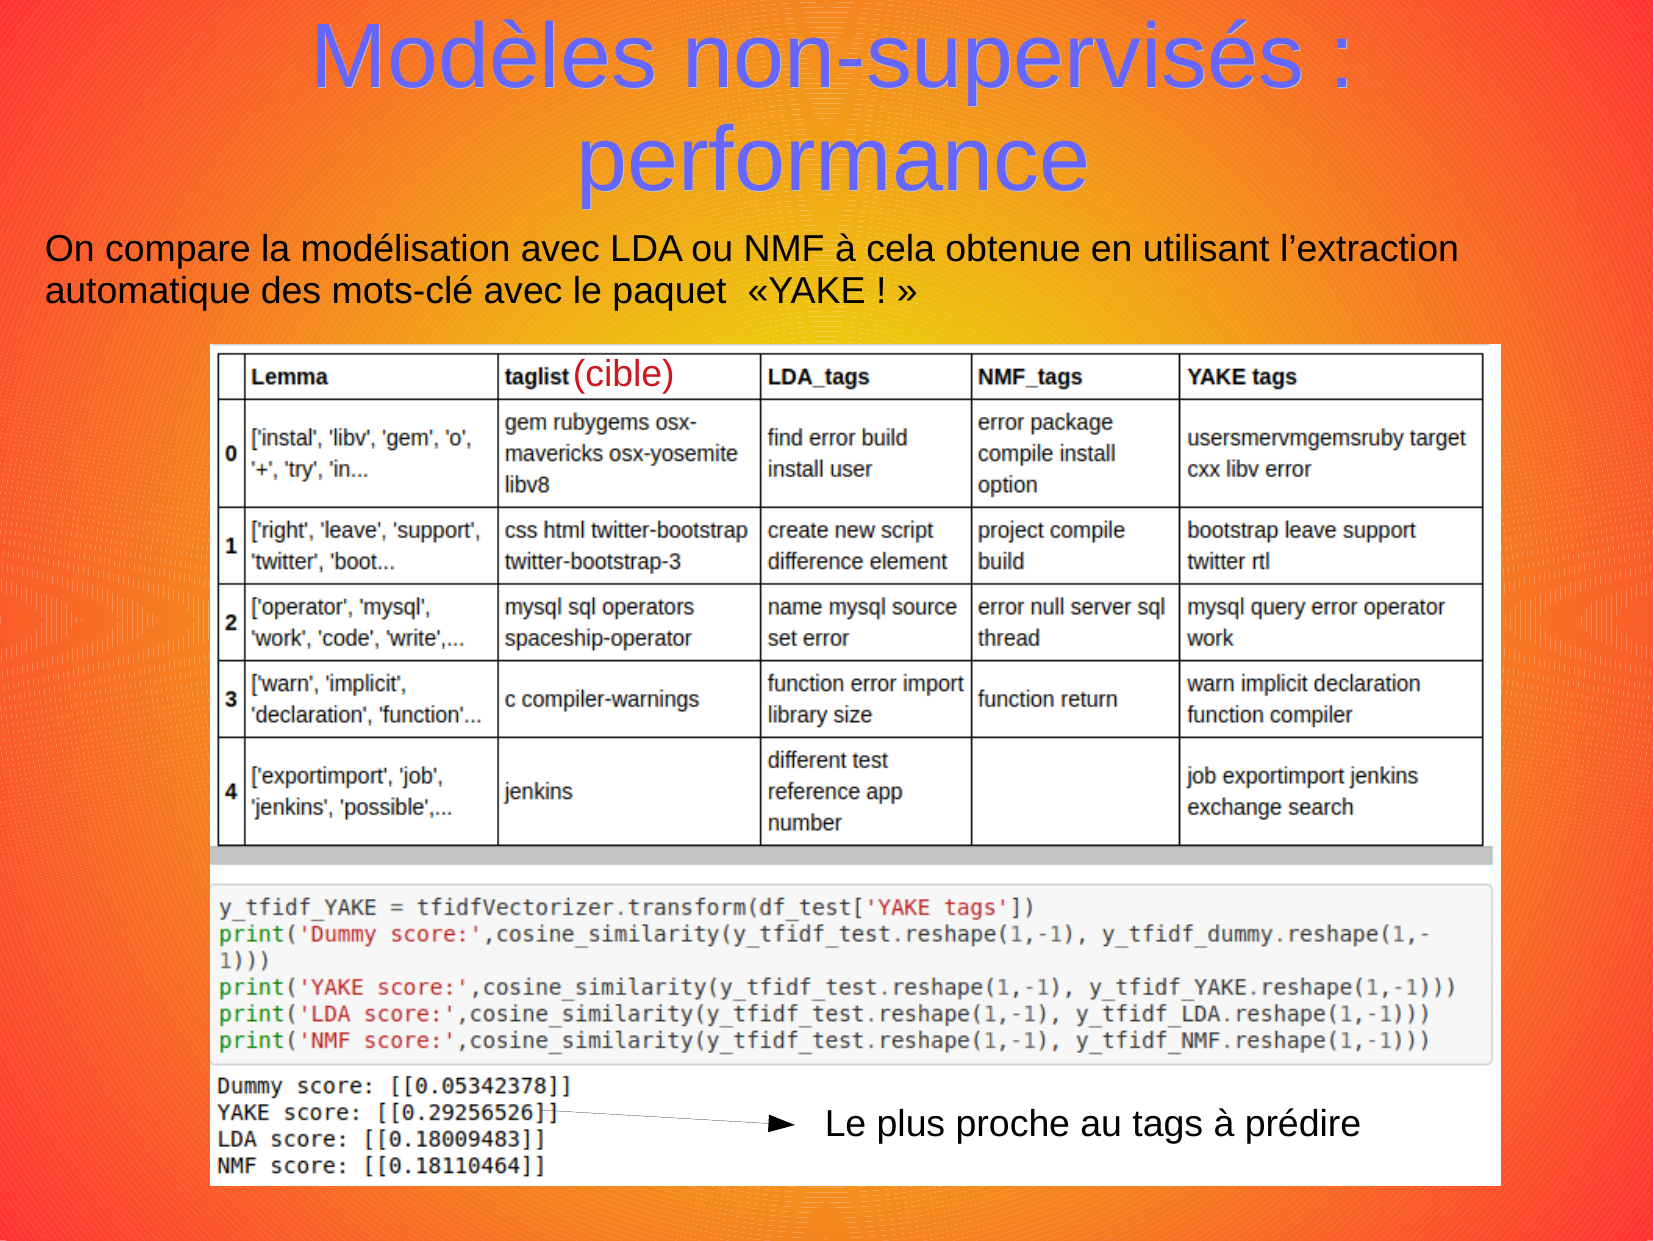

# Modèles non-supervisés : performance
On compare la modélisation avec LDA ou NMF à cela obtenue en utilisant l’extraction automatique des mots-clé avec le paquet  «YAKE ! »
(cible)
Le plus proche au tags à prédire